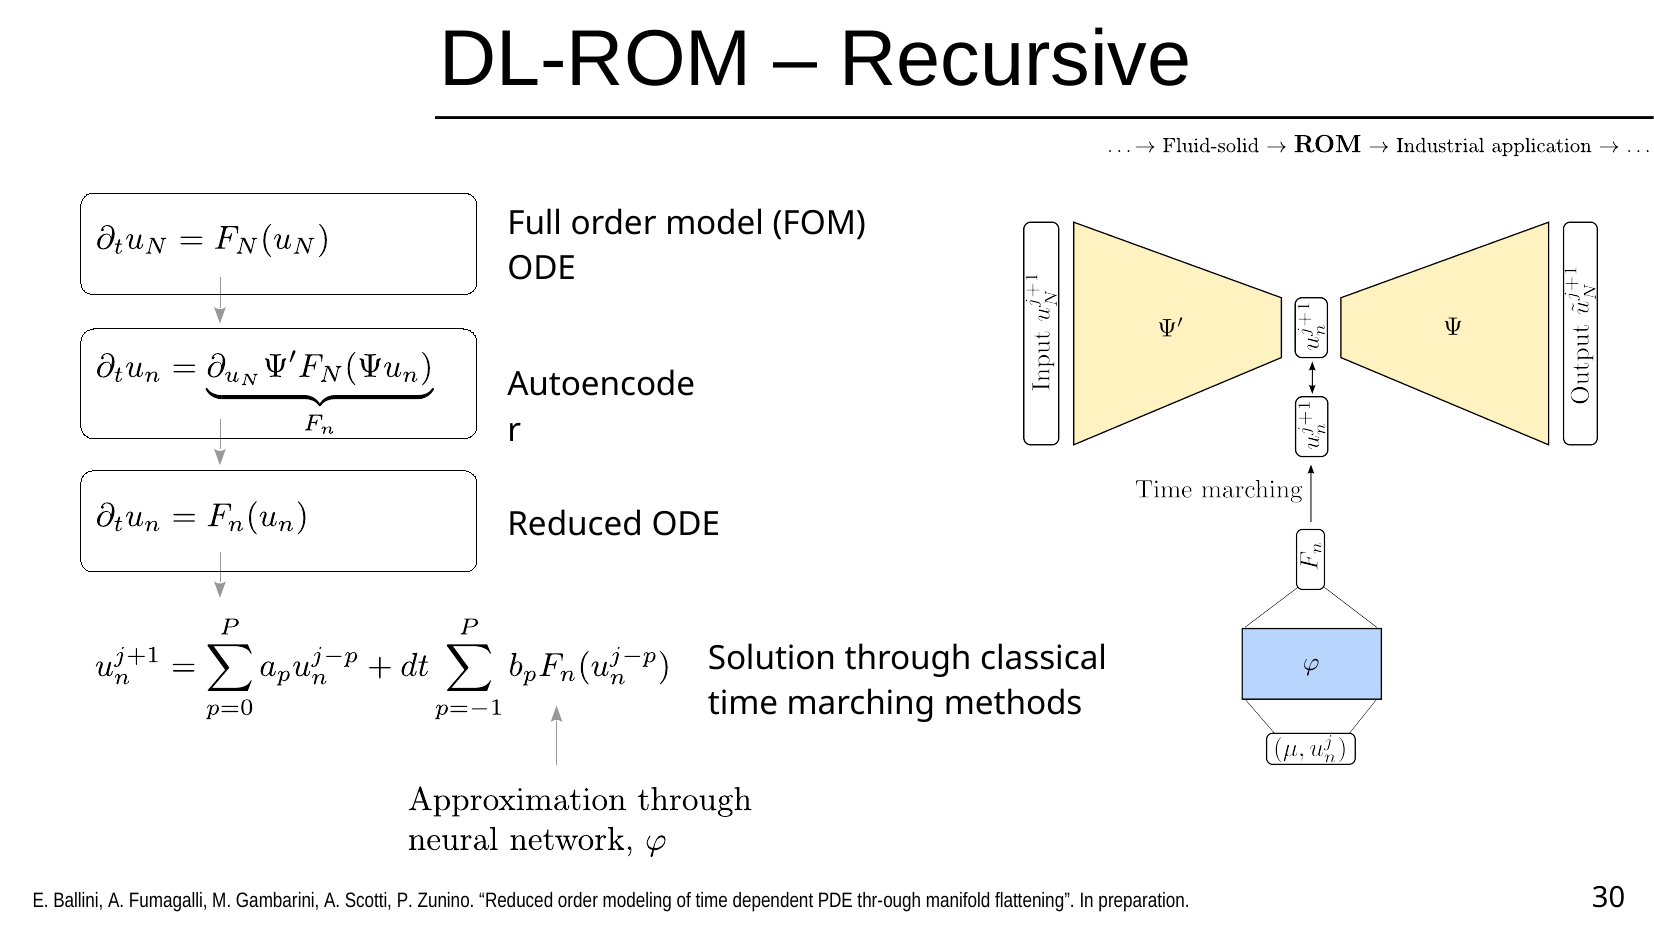

# DL-ROM – Recursive
Full order model (FOM) ODE
Autoencoder
Reduced ODE
Solution through classical
time marching methods
E. Ballini, A. Fumagalli, M. Gambarini, A. Scotti, P. Zunino. “Reduced order modeling of time dependent PDE thr-ough manifold flattening”. In preparation.